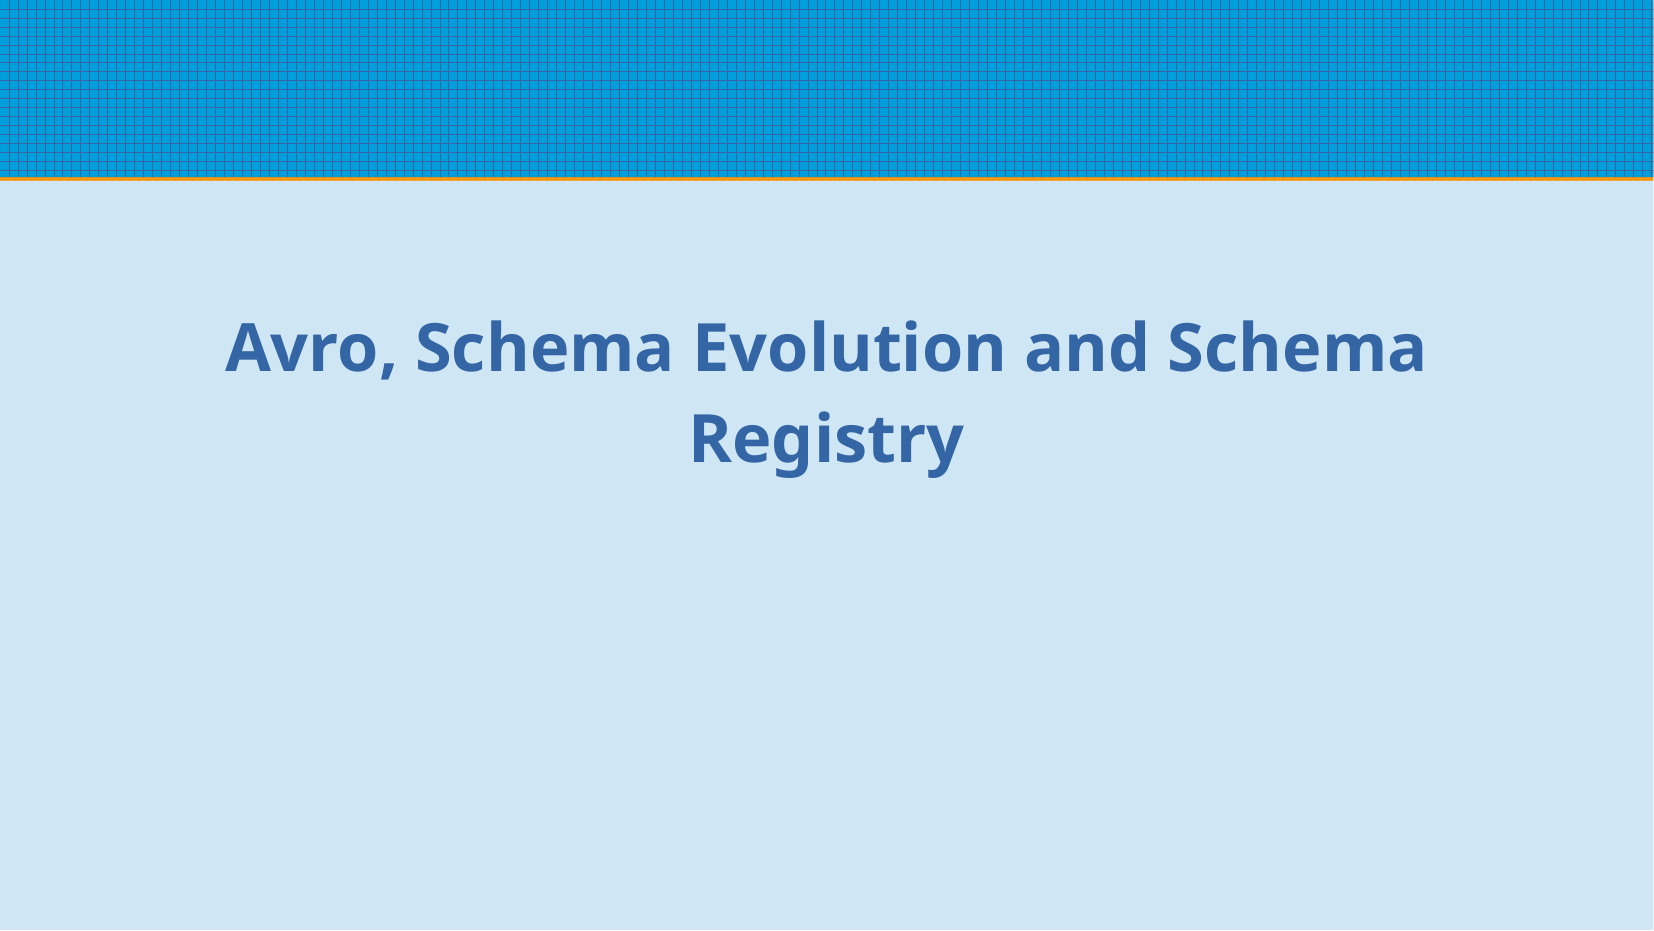

# Avro, Schema Evolution and Schema Registry